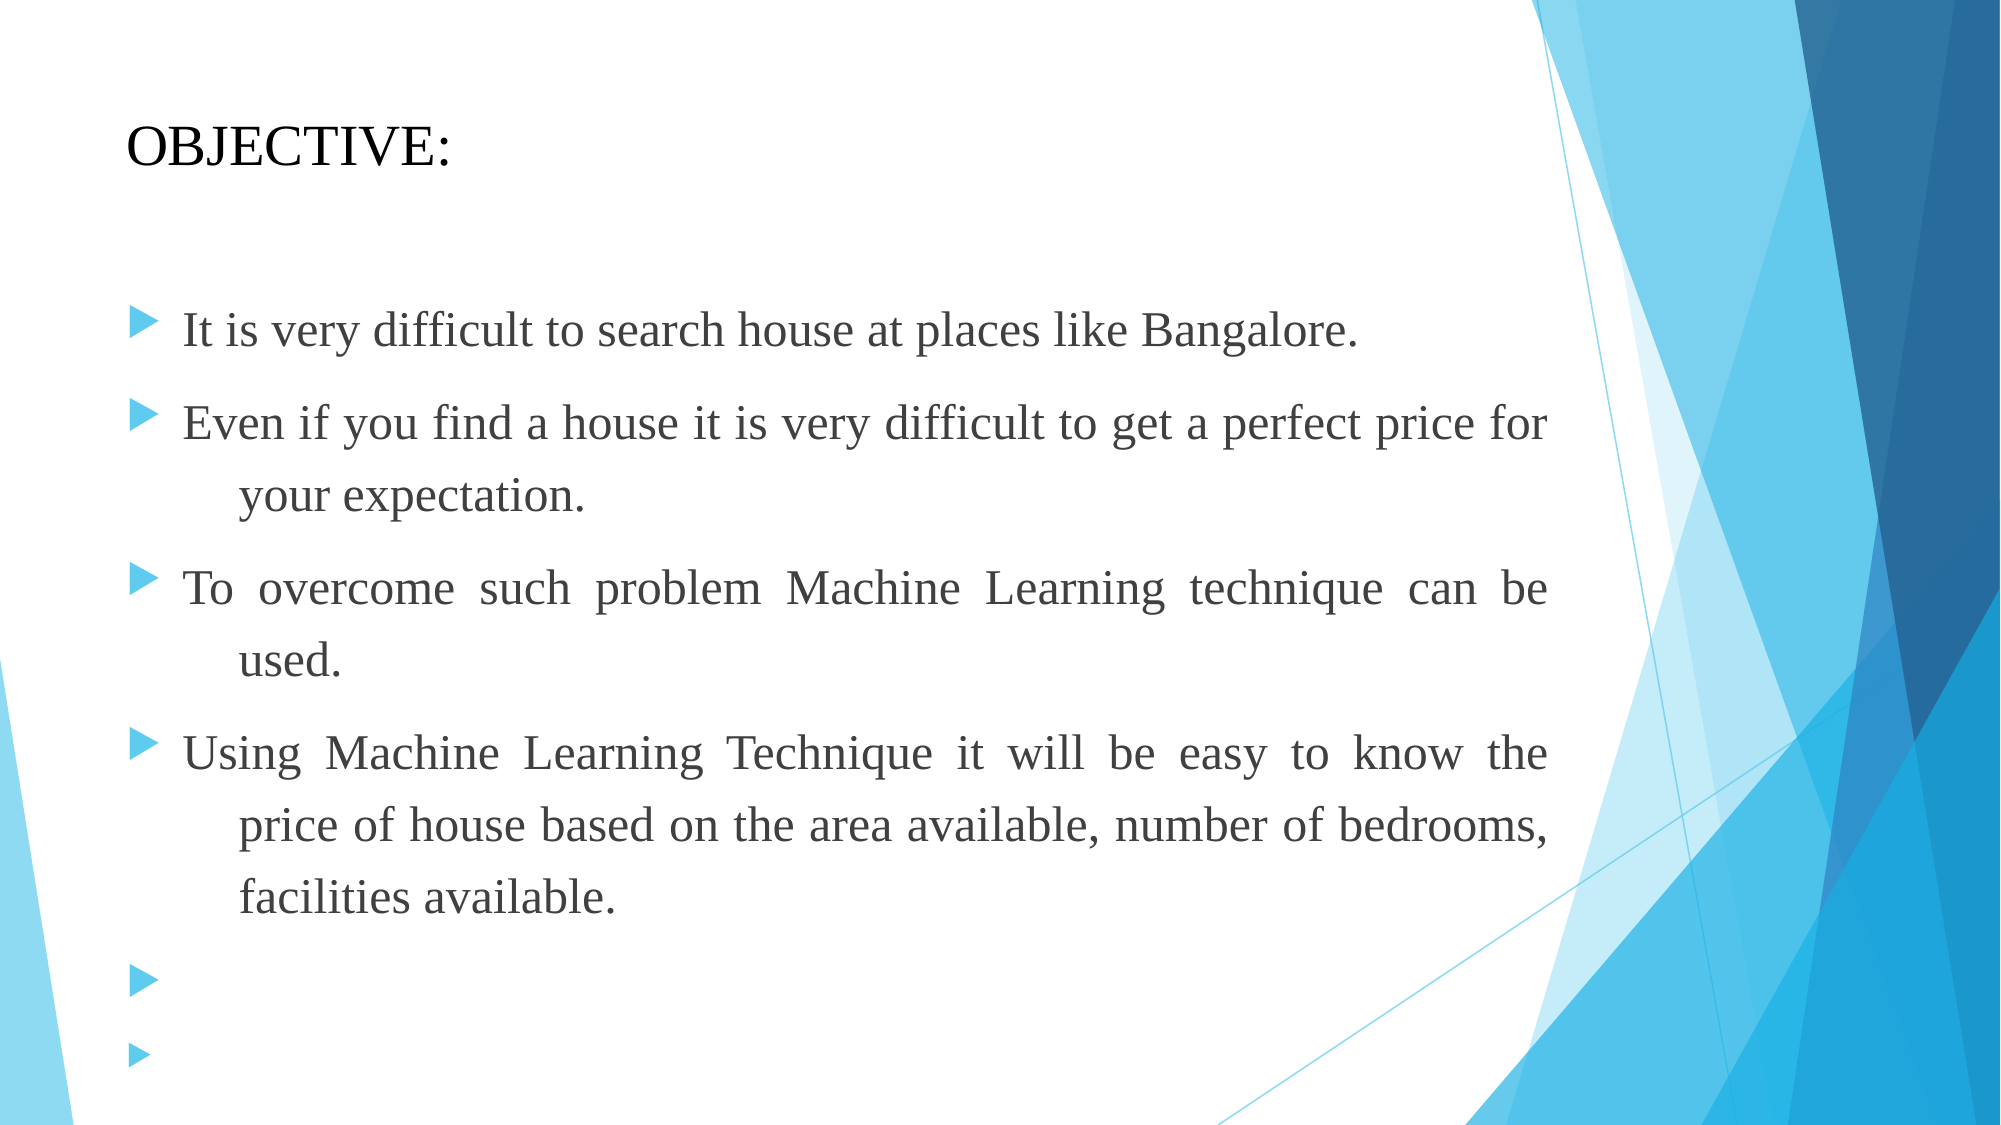

# OBJECTIVE:
It is very difficult to search house at places like Bangalore.
Even if you find a house it is very difficult to get a perfect price for your expectation.
To overcome such problem Machine Learning technique can be used.
Using Machine Learning Technique it will be easy to know the price of house based on the area available, number of bedrooms, facilities available.